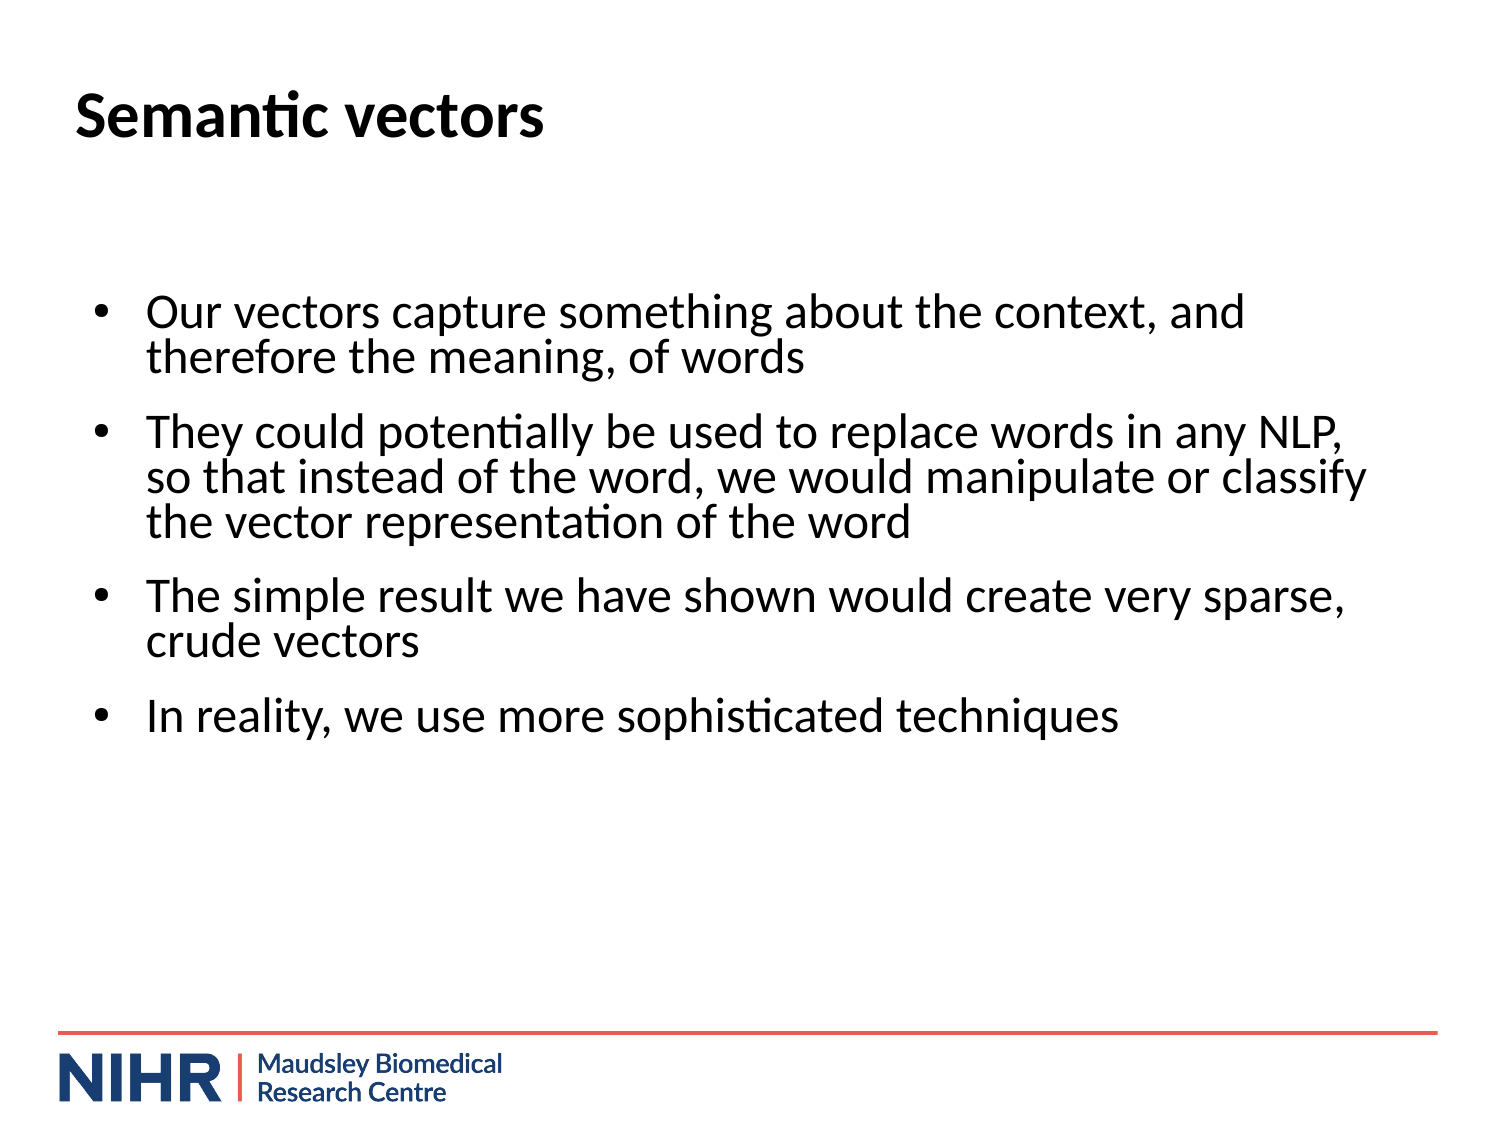

# Semantic vectors
Our vectors capture something about the context, and therefore the meaning, of words
They could potentially be used to replace words in any NLP, so that instead of the word, we would manipulate or classify the vector representation of the word
The simple result we have shown would create very sparse, crude vectors
In reality, we use more sophisticated techniques